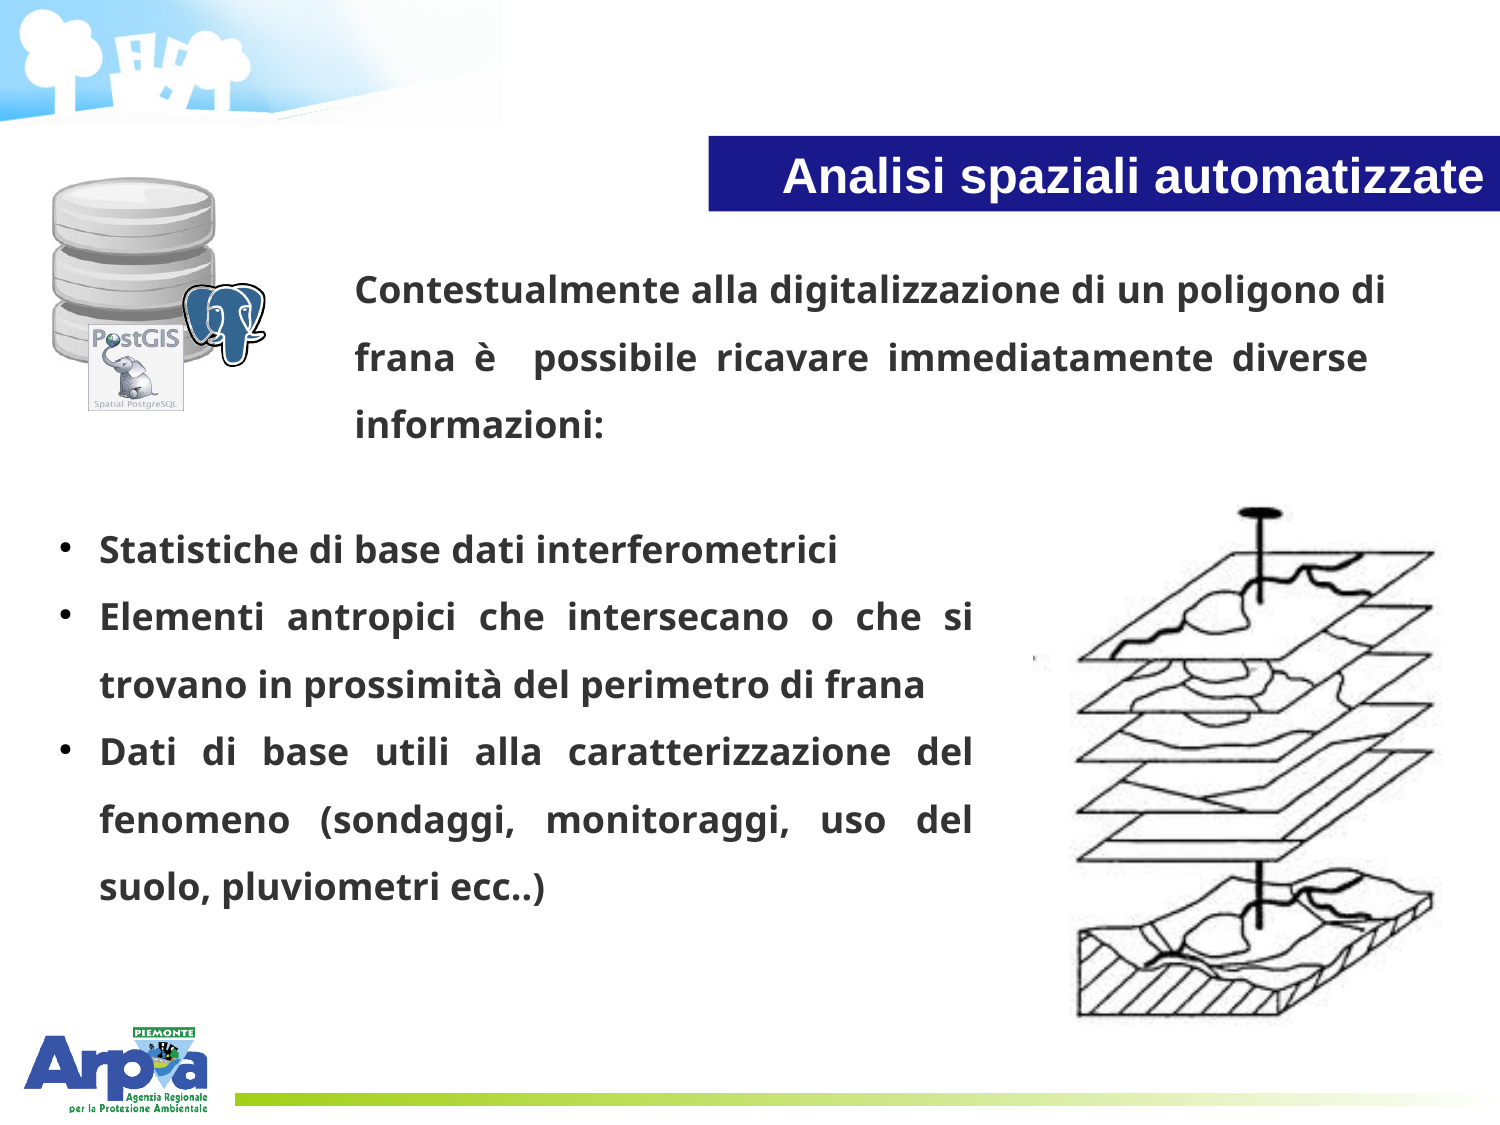

# Analisi spaziali automatizzate
Contestualmente alla digitalizzazione di un poligono di frana è possibile ricavare immediatamente diverse informazioni:
Statistiche di base dati interferometrici
Elementi antropici che intersecano o che si trovano in prossimità del perimetro di frana
Dati di base utili alla caratterizzazione del fenomeno (sondaggi, monitoraggi, uso del suolo, pluviometri ecc..)